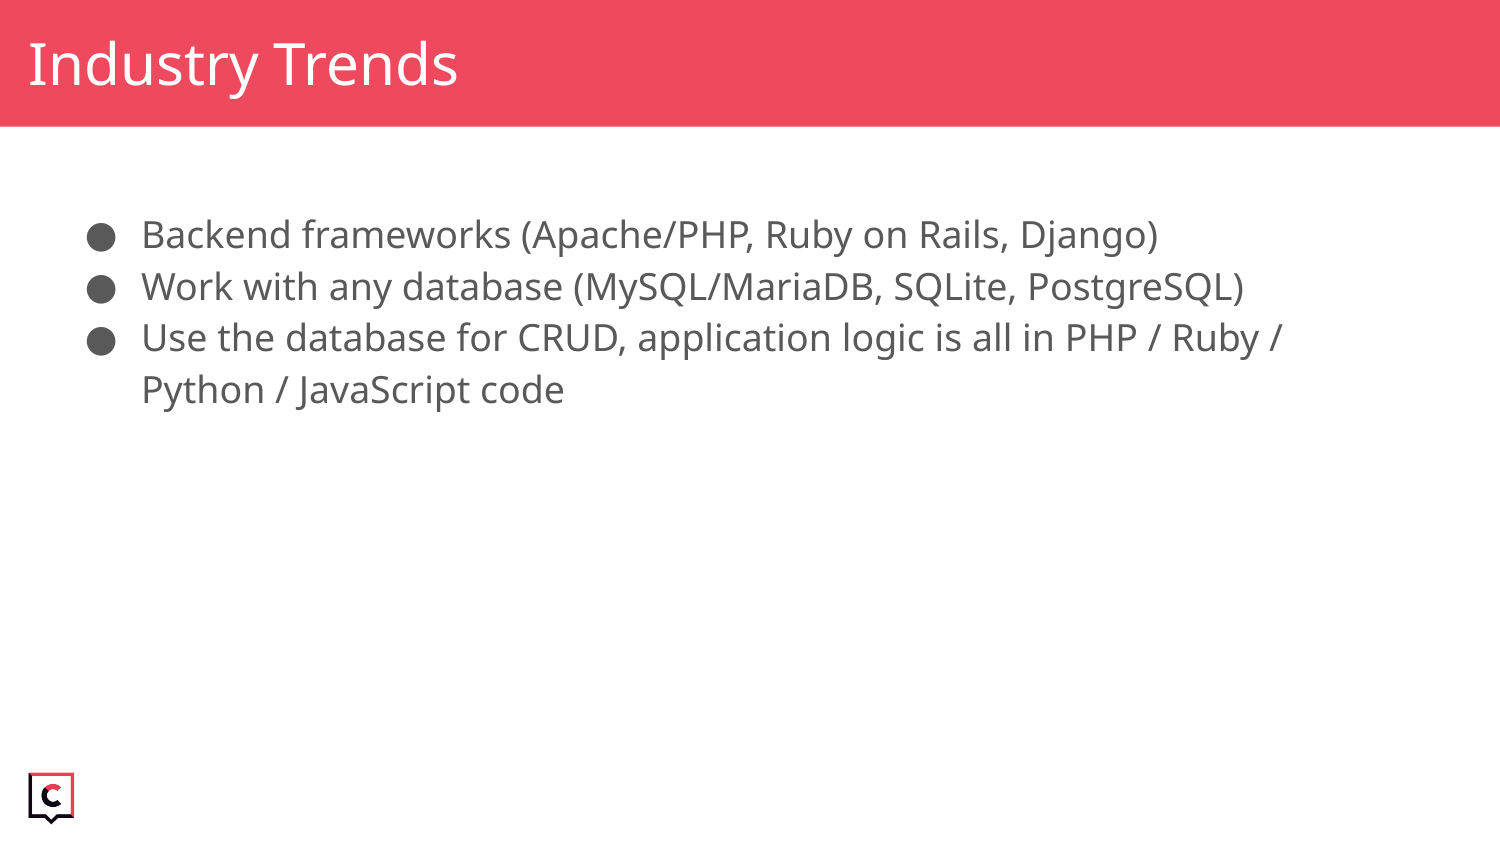

# Industry Trends
Backend frameworks (Apache/PHP, Ruby on Rails, Django)
Work with any database (MySQL/MariaDB, SQLite, PostgreSQL)
Use the database for CRUD, application logic is all in PHP / Ruby / Python / JavaScript code